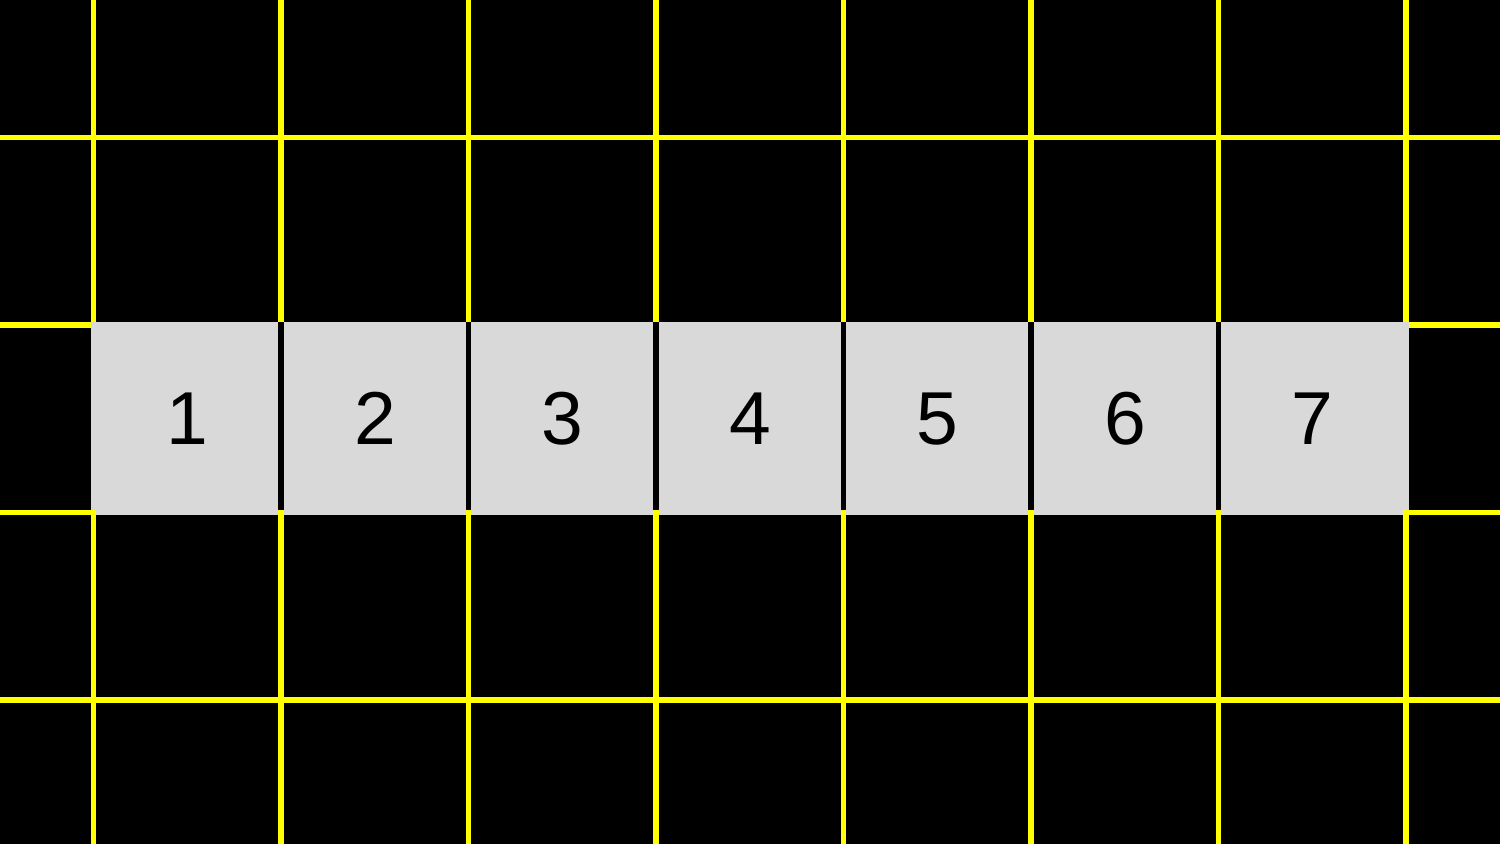

| | | | | | | | | |
| --- | --- | --- | --- | --- | --- | --- | --- | --- |
| | | | | | | | | |
| | 1 | 2 | 3 | 4 | 5 | 6 | 7 | |
| | | | | | | | | |
| | | | | | | | | |